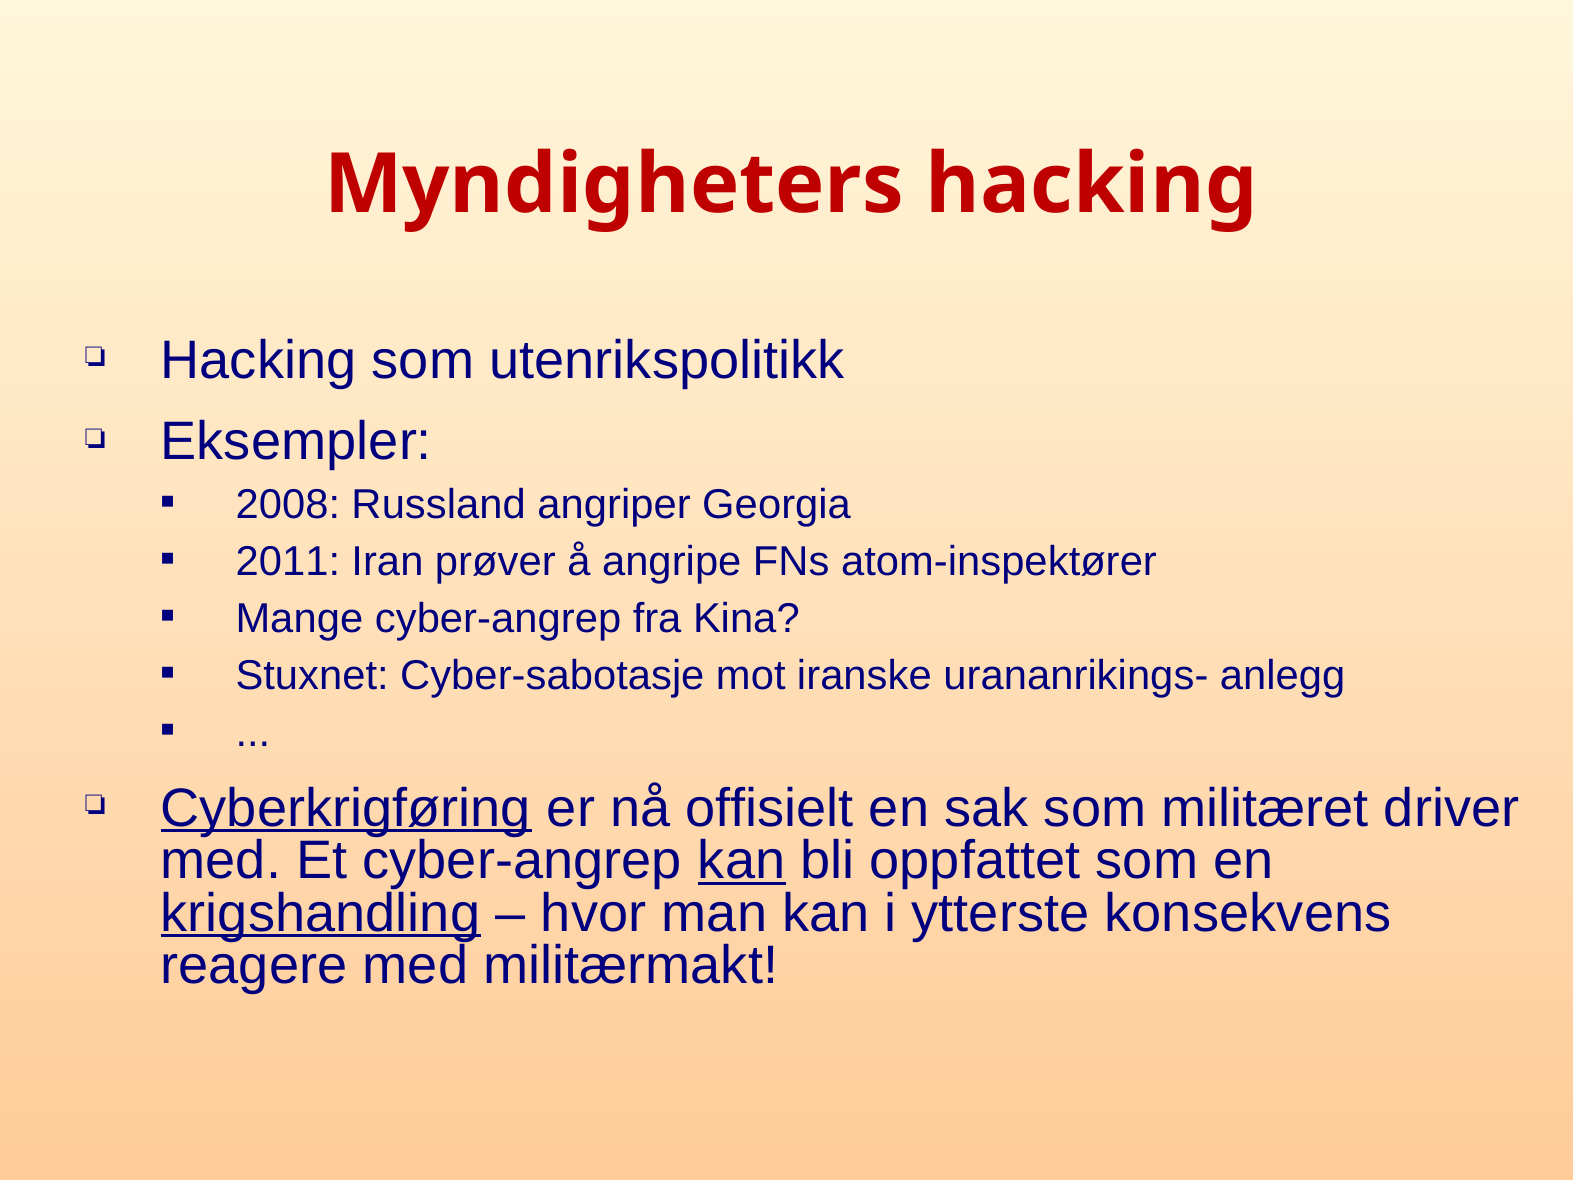

# Myndigheters hacking
Hacking som utenrikspolitikk
Eksempler:
2008: Russland angriper Georgia
2011: Iran prøver å angripe FNs atom-inspektører
Mange cyber-angrep fra Kina?
Stuxnet: Cyber-sabotasje mot iranske urananrikings- anlegg
...
Cyberkrigføring er nå offisielt en sak som militæret driver med. Et cyber-angrep kan bli oppfattet som en krigshandling – hvor man kan i ytterste konsekvens reagere med militærmakt!